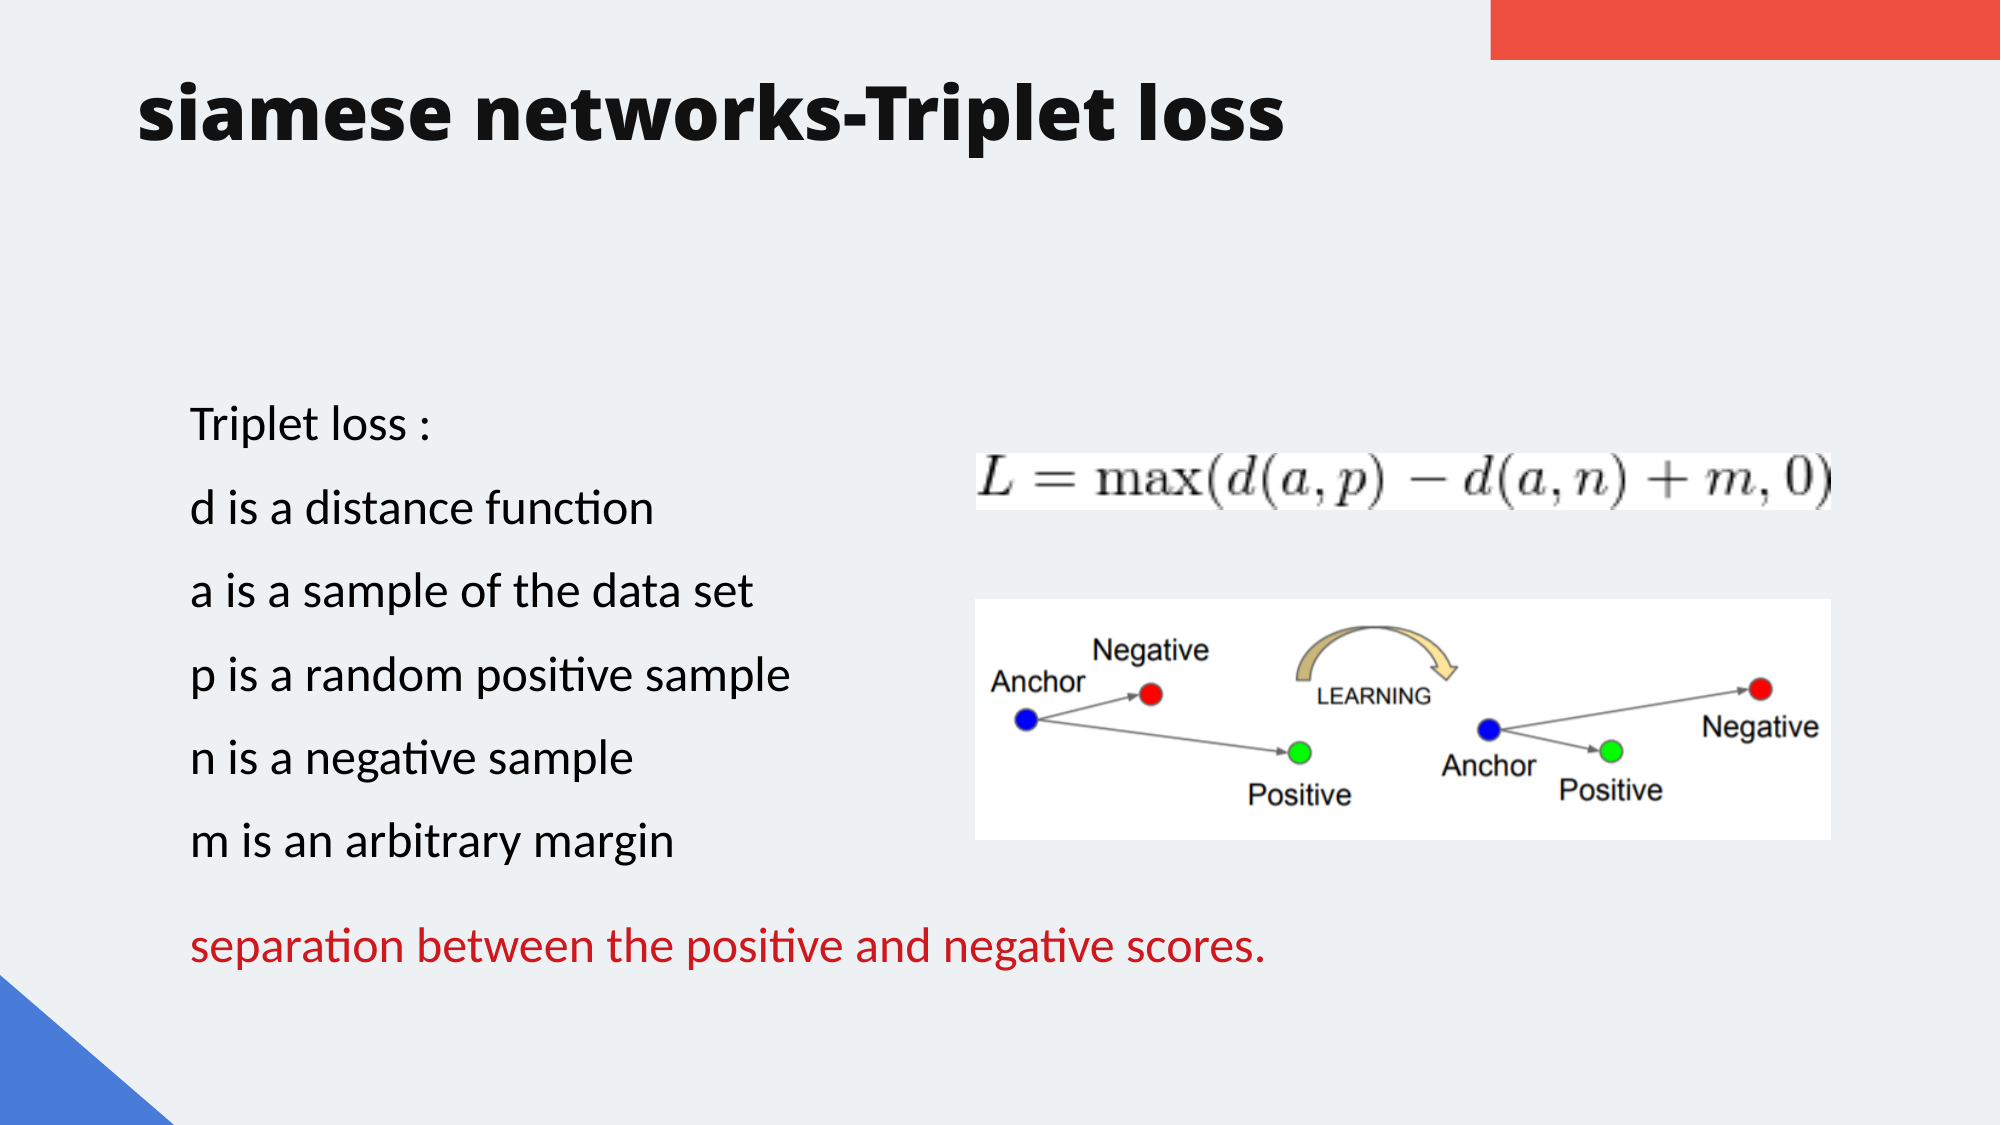

# siamese networks-Triplet loss
Triplet loss :
d is a distance function
a is a sample of the data set
p is a random positive sample
n is a negative sample
m is an arbitrary margin
separation between the positive and negative scores.